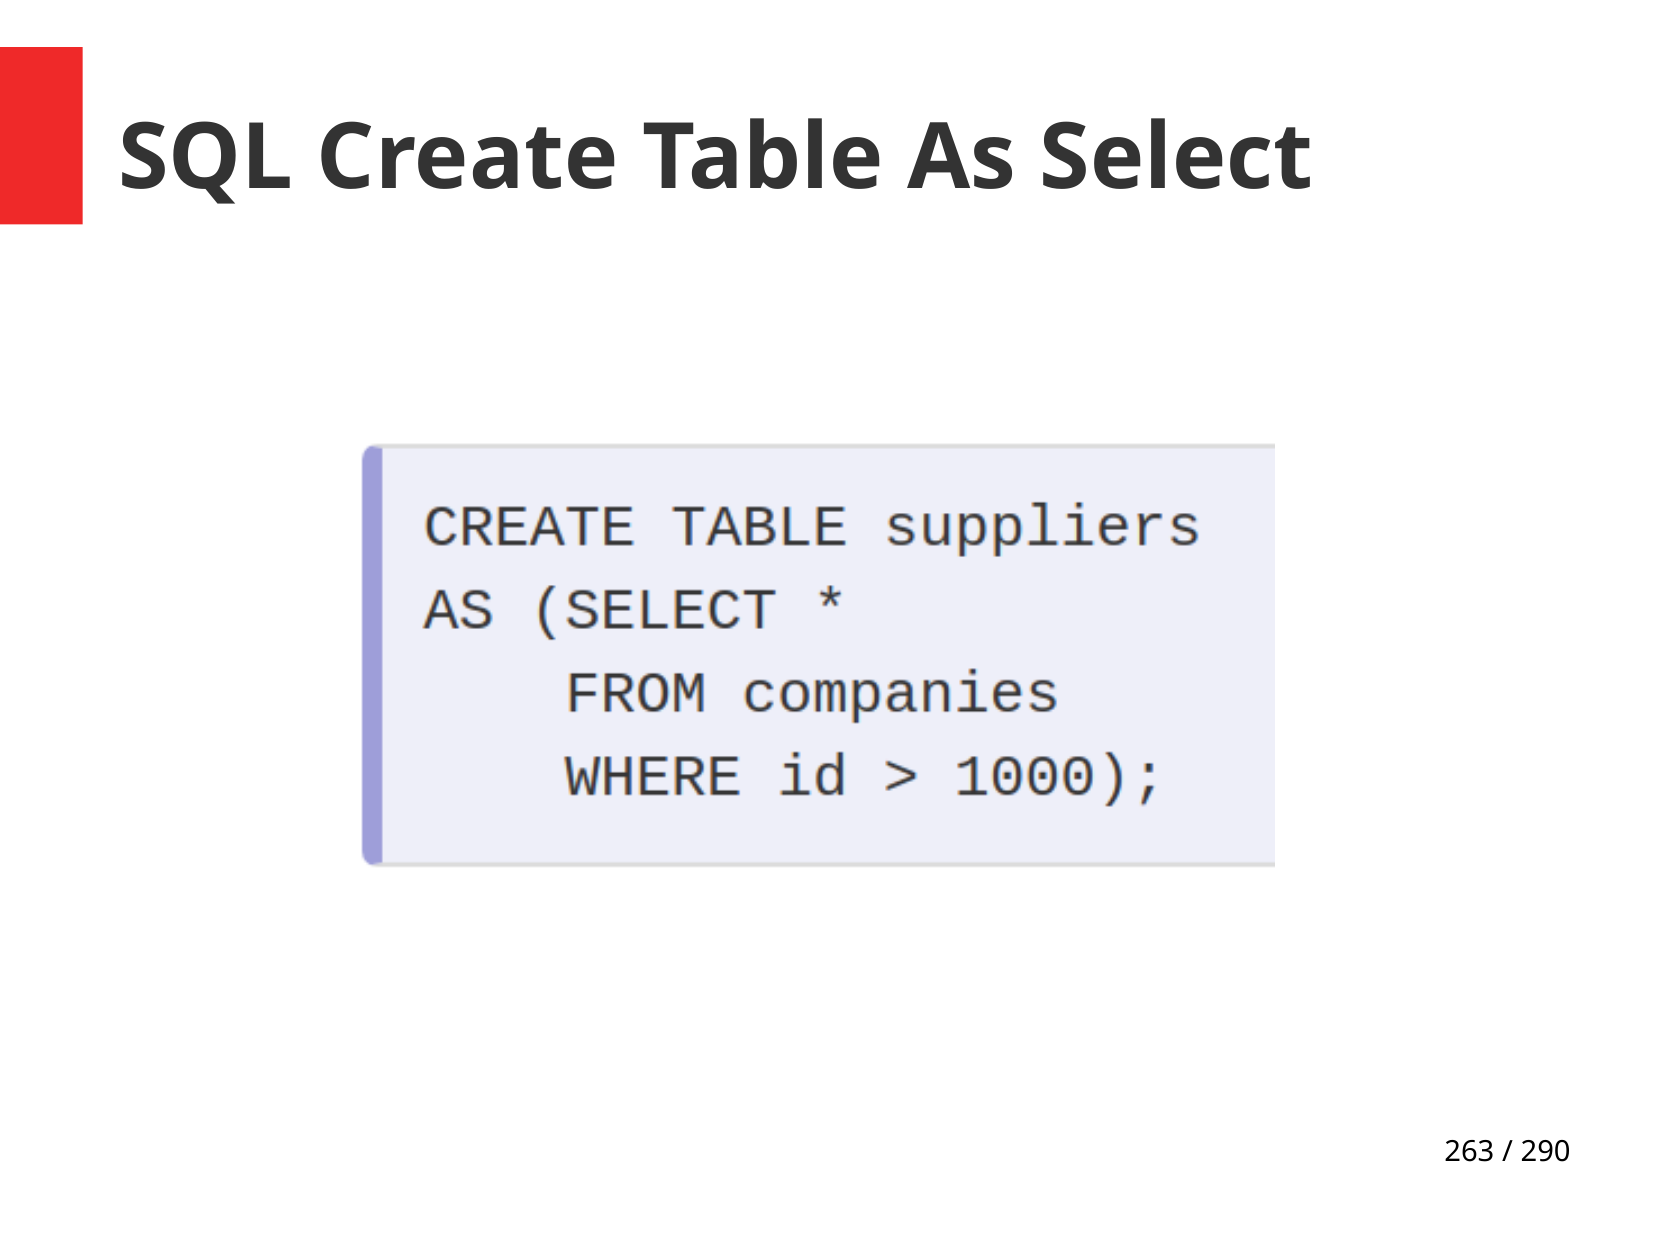

# SQL Create Table As Select
263